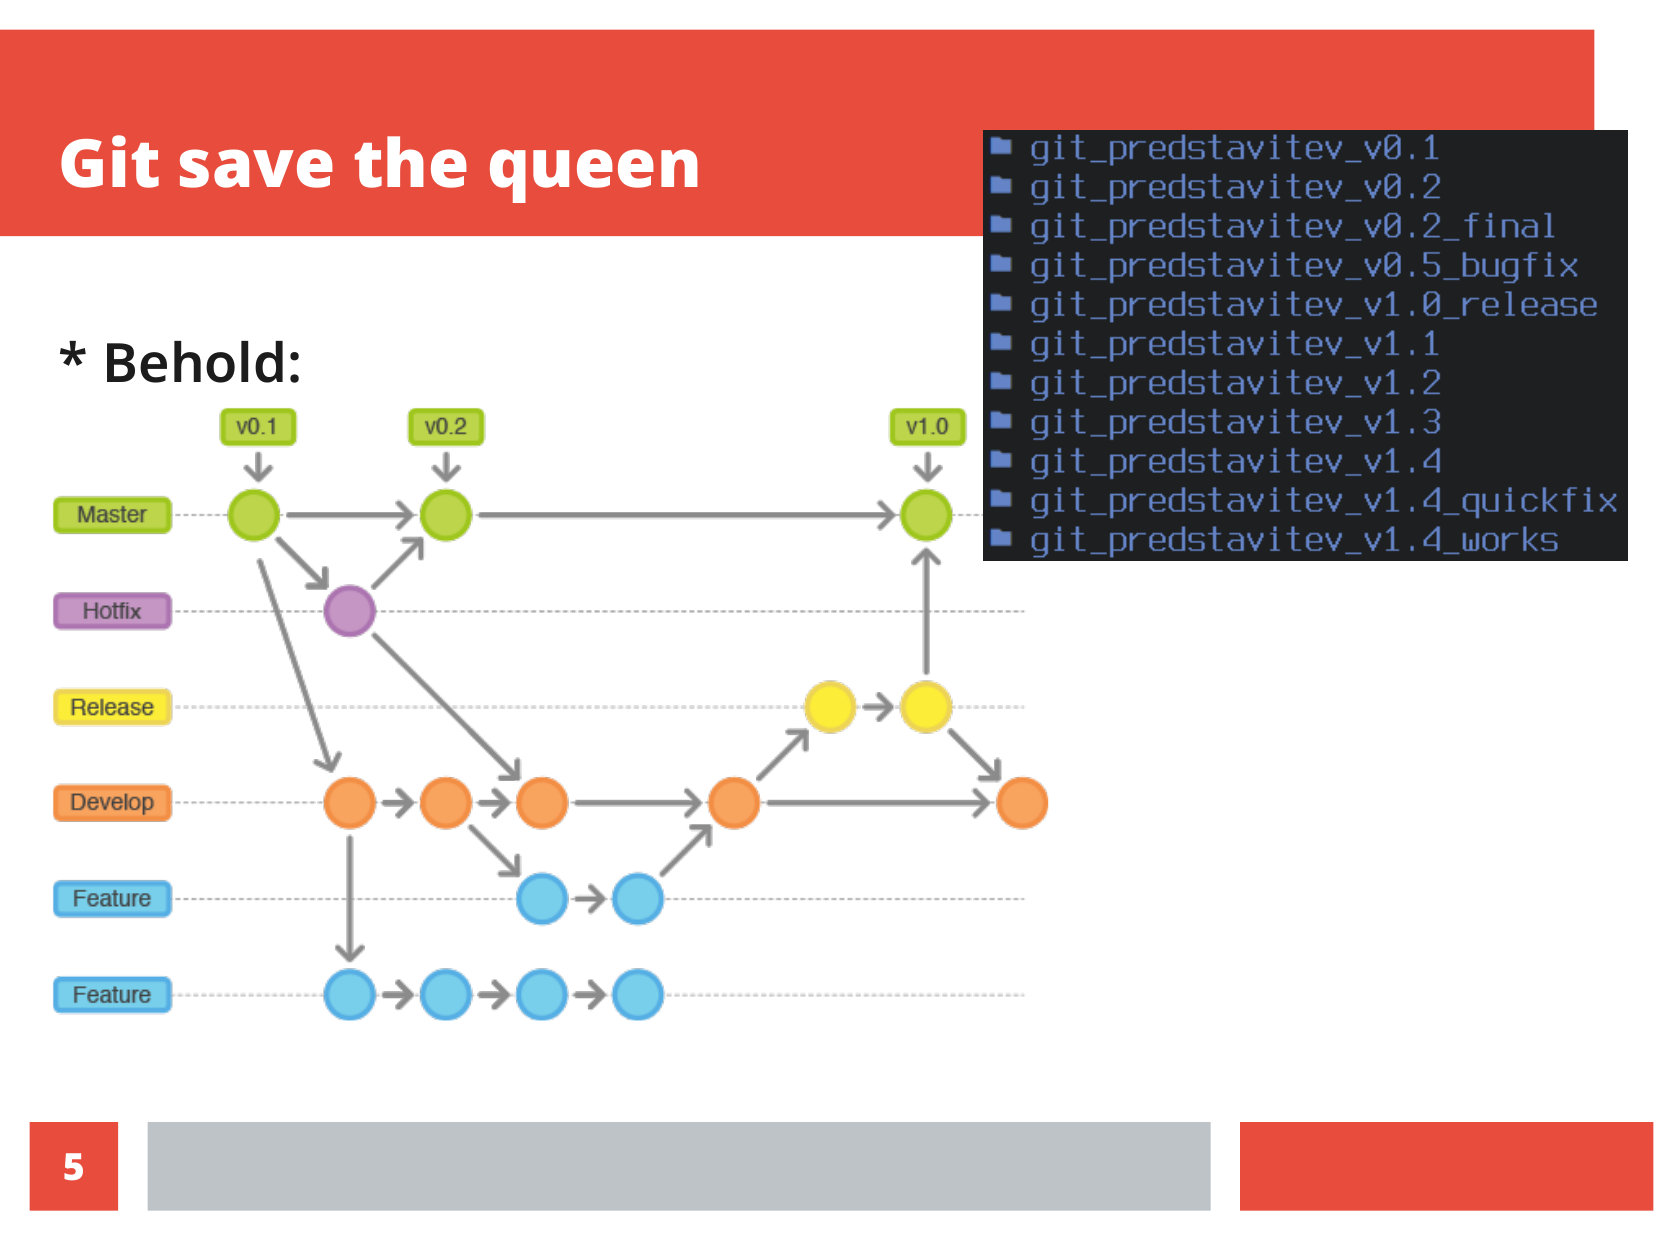

# Git save the queen
* Behold:
5